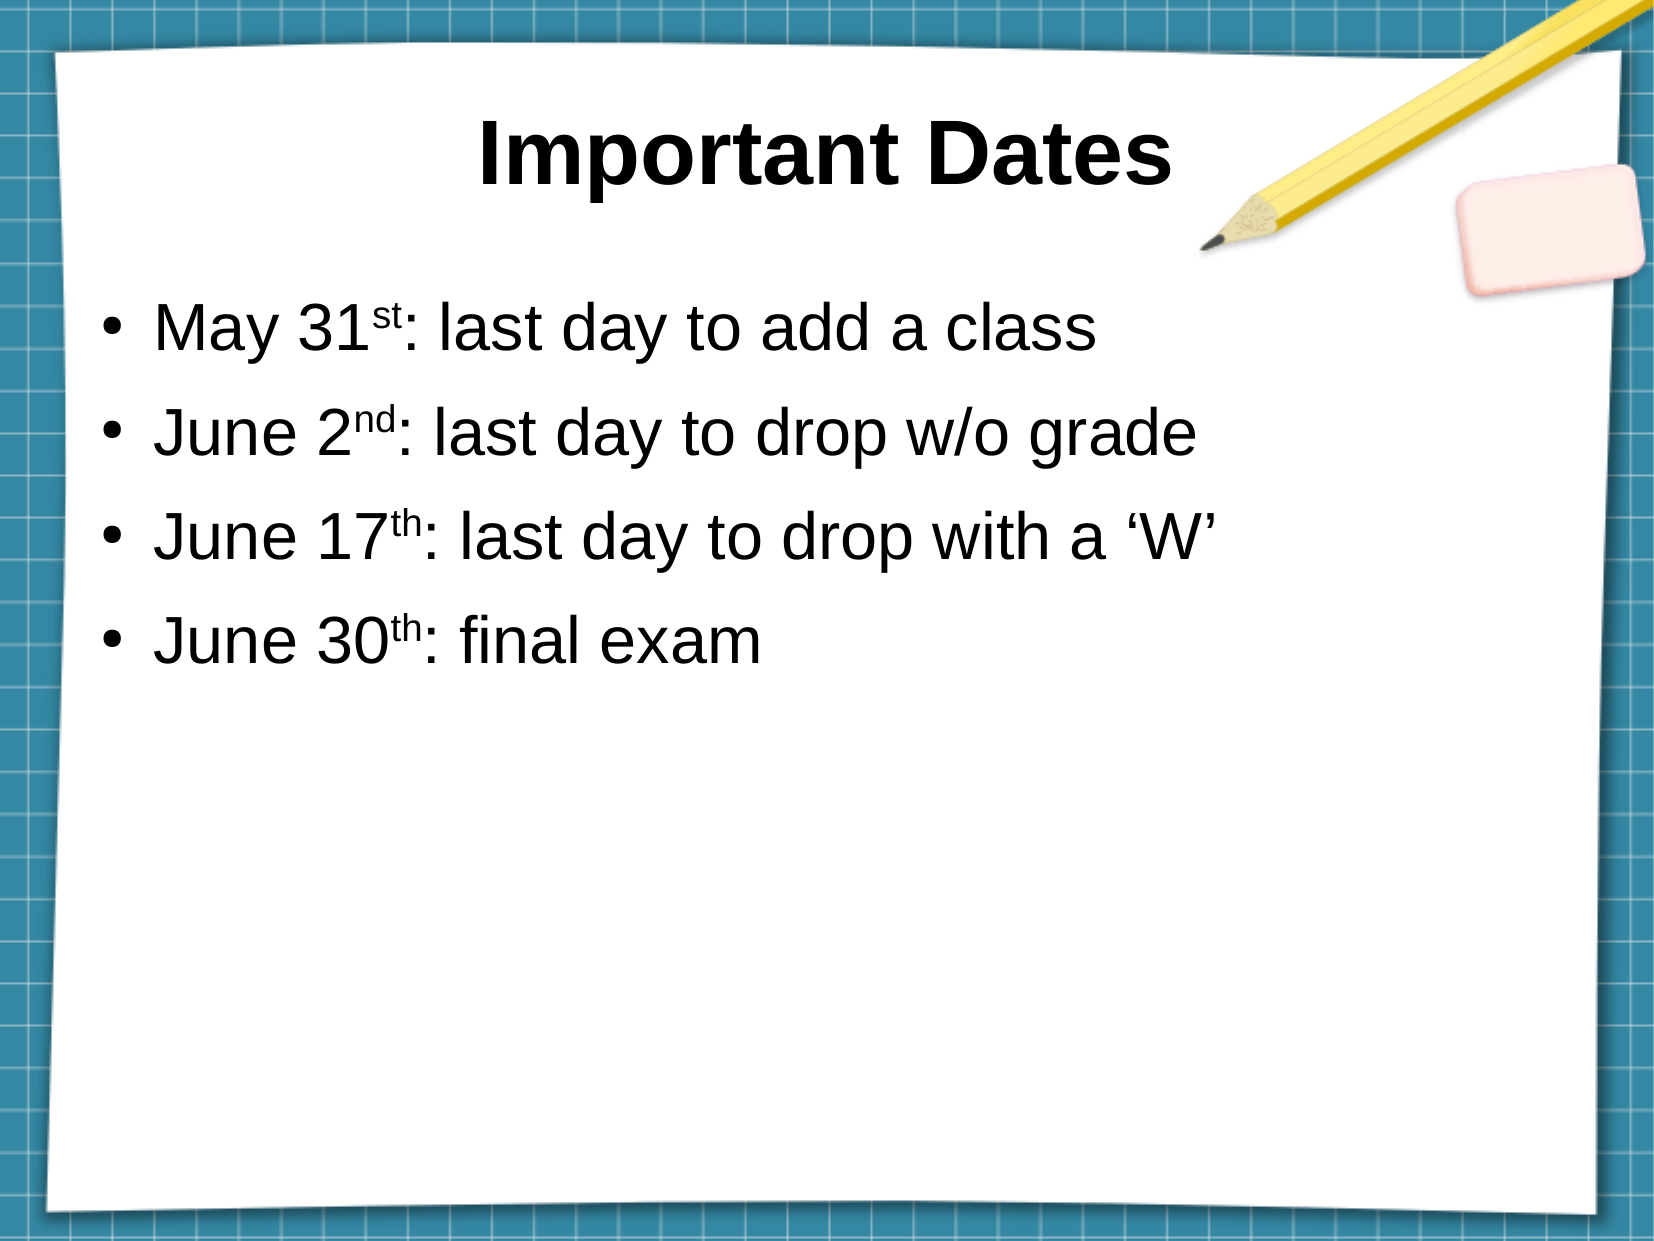

# Important Dates
May 31st: last day to add a class
June 2nd: last day to drop w/o grade
June 17th: last day to drop with a ‘W’
June 30th: final exam